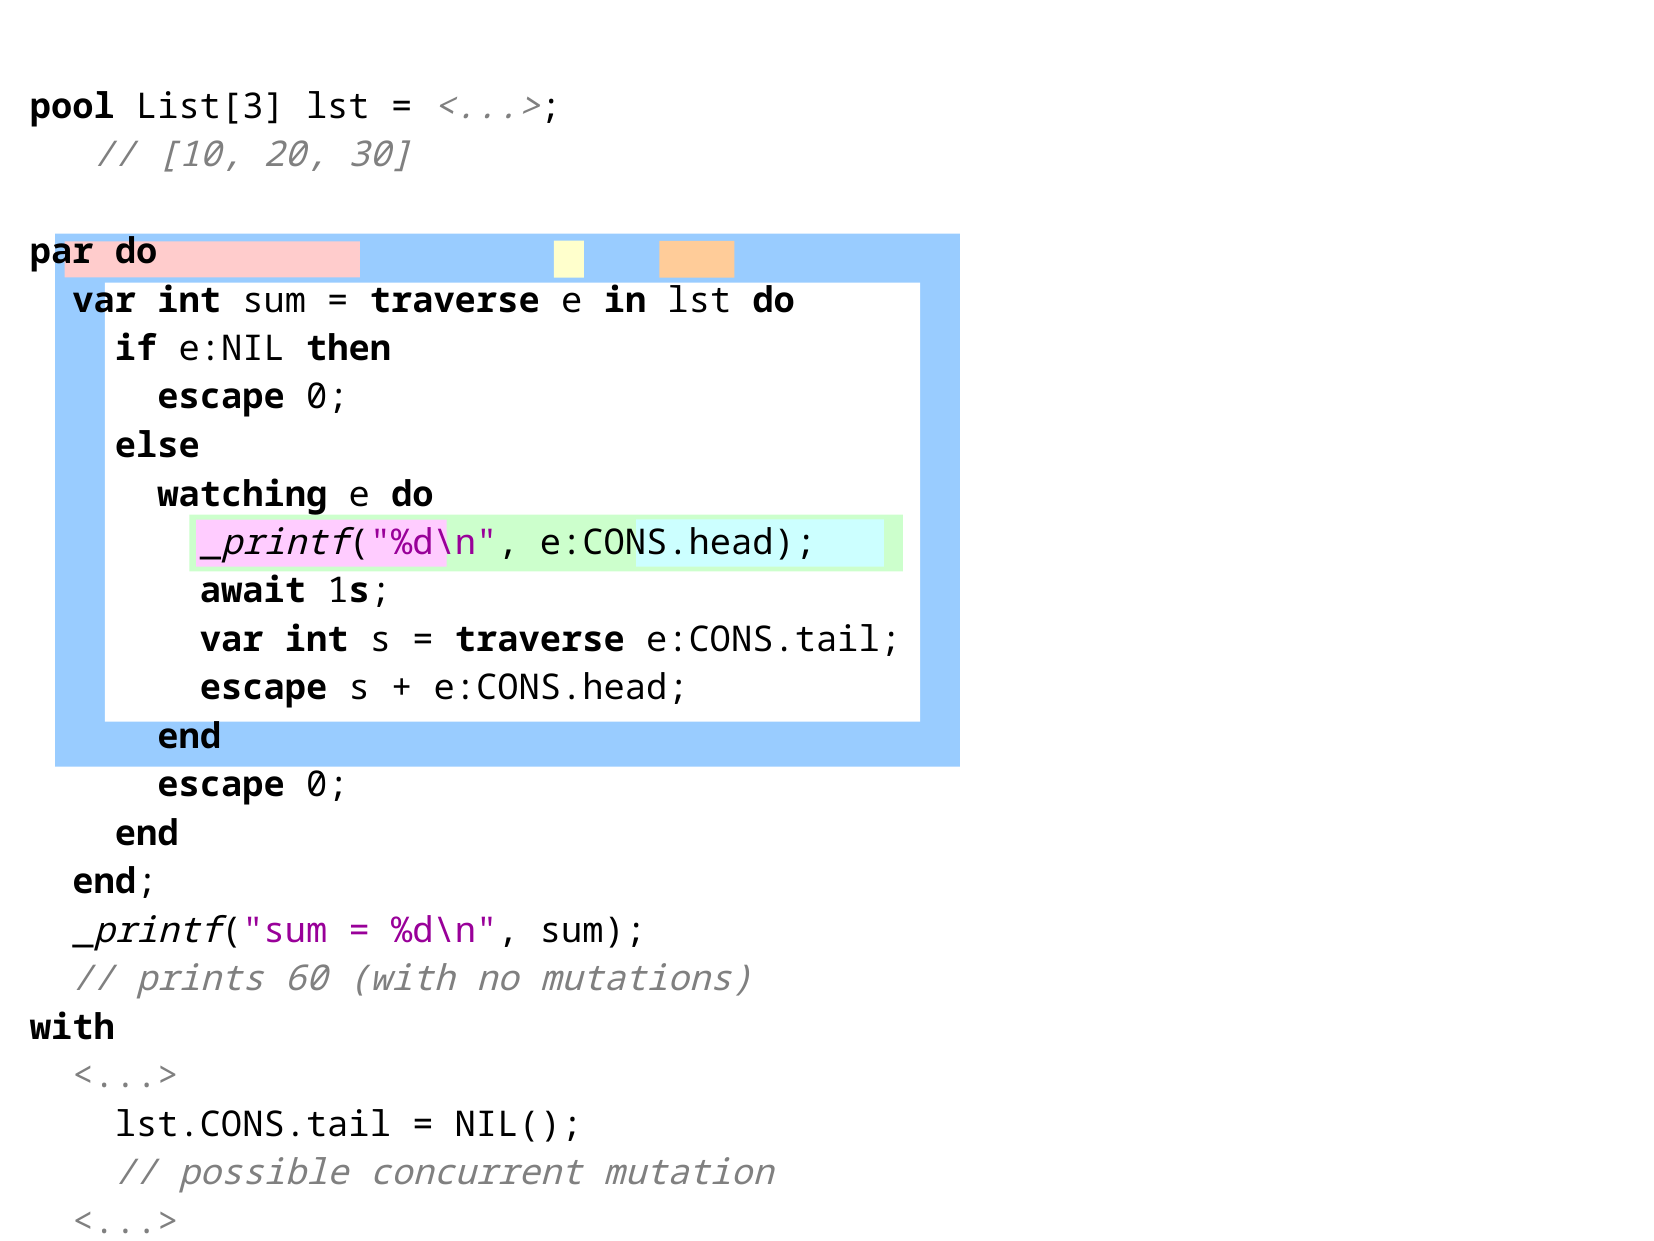

pool List[3] lst = <...>;
 // [10, 20, 30]
par do
 var int sum = traverse e in lst do
 if e:NIL then
 escape 0;
 else
 watching e do
 _printf("%d\n", e:CONS.head);
 await 1s;
 var int s = traverse e:CONS.tail;
 escape s + e:CONS.head;
 end
 escape 0;
 end
 end;
 _printf("sum = %d\n", sum);
 // prints 60 (with no mutations)
with
 <...>
 lst.CONS.tail = NIL();
 // possible concurrent mutation
 <...>
end